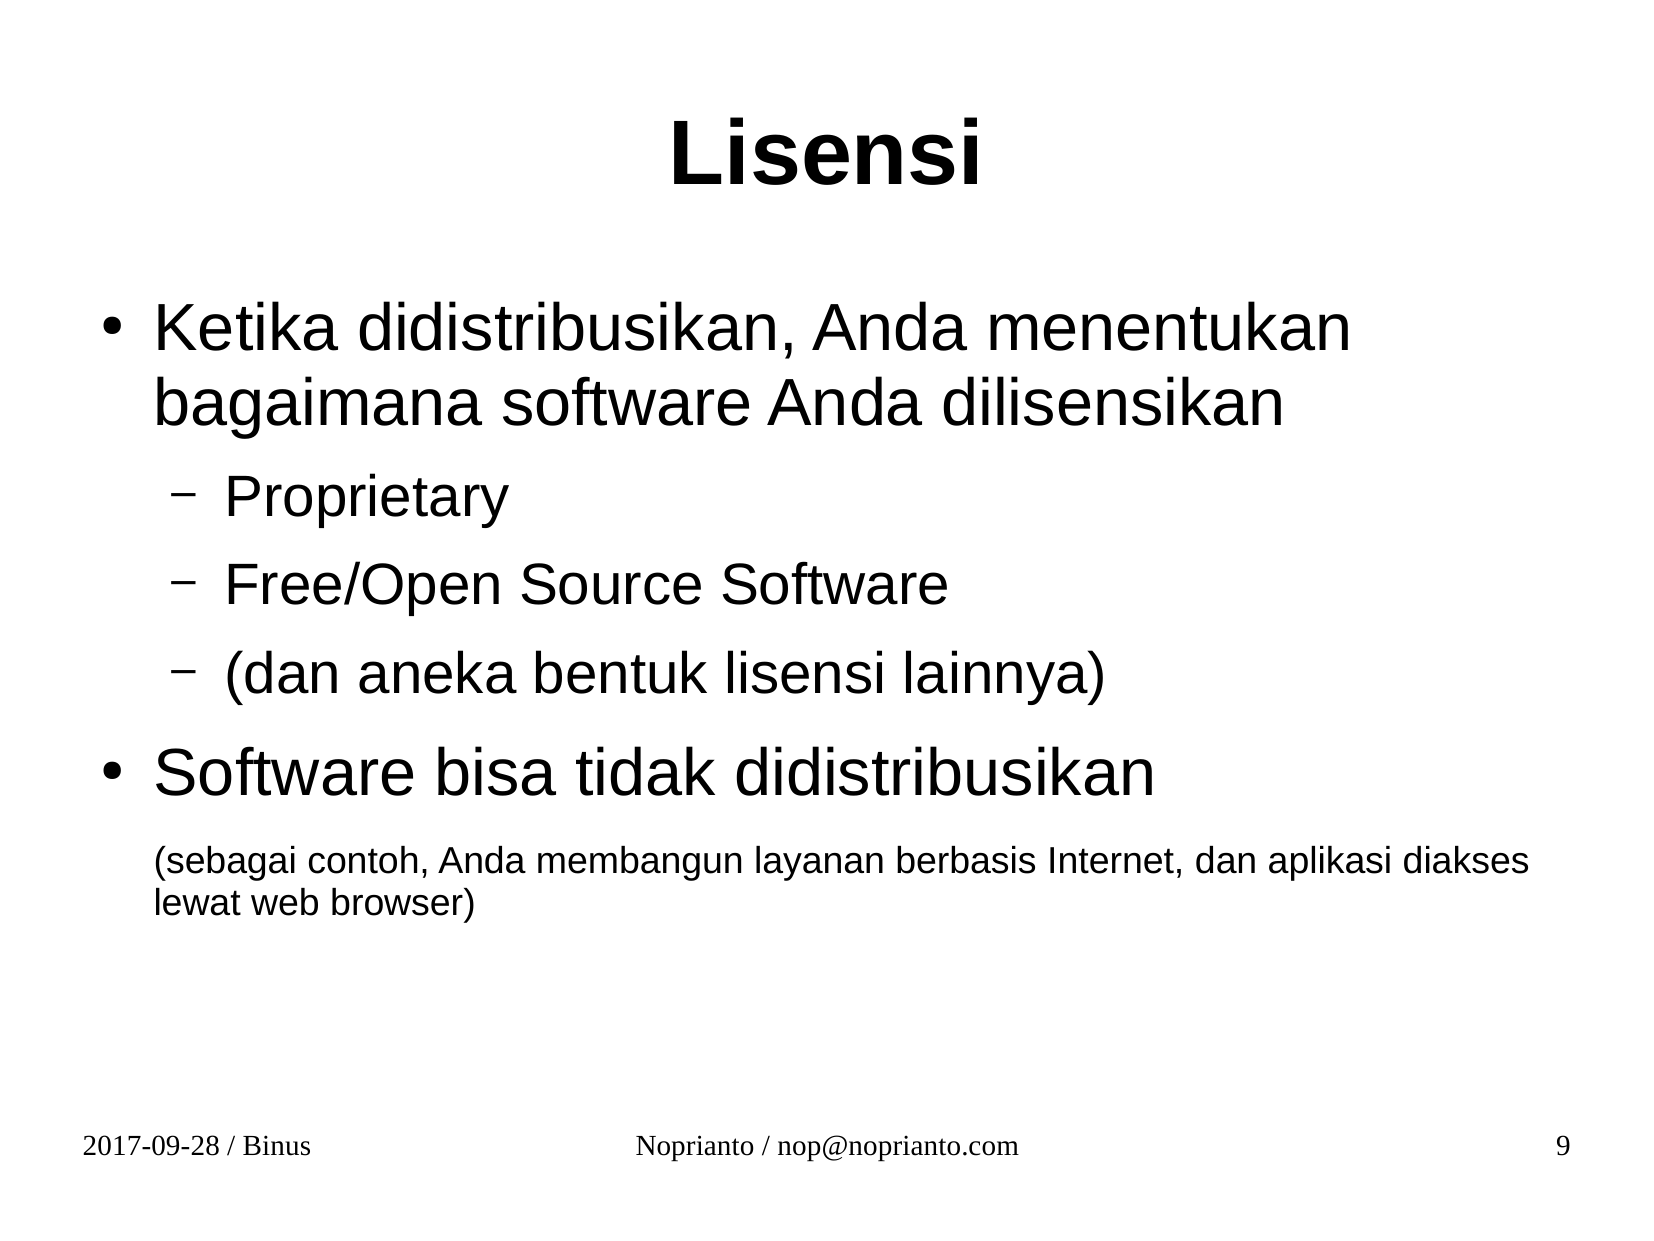

# Lisensi
Ketika didistribusikan, Anda menentukan bagaimana software Anda dilisensikan
Proprietary
Free/Open Source Software
(dan aneka bentuk lisensi lainnya)
Software bisa tidak didistribusikan
(sebagai contoh, Anda membangun layanan berbasis Internet, dan aplikasi diakses lewat web browser)
2017-09-28 / Binus
Noprianto / nop@noprianto.com
9